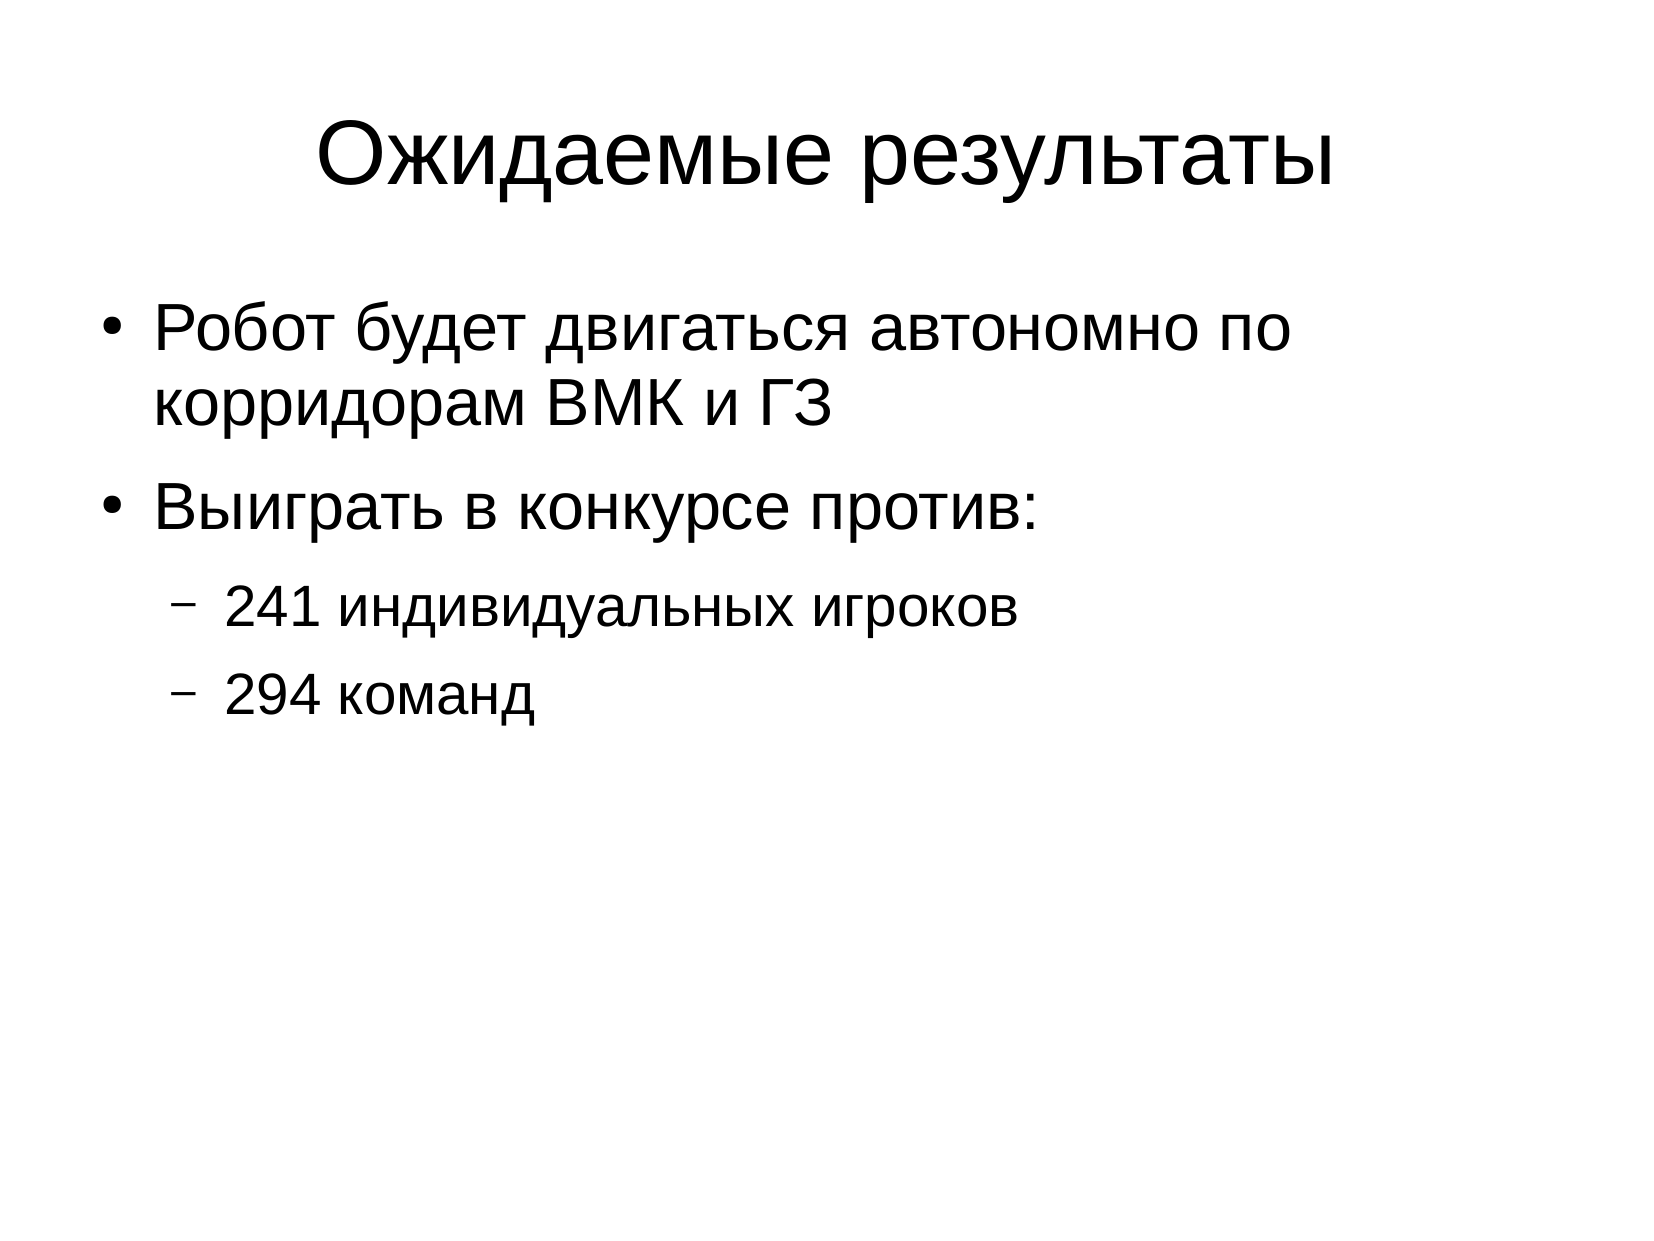

# Ожидаемые результаты
Робот будет двигаться автономно по корридорам ВМК и ГЗ
Выиграть в конкурсе против:
241 индивидуальных игроков
294 команд